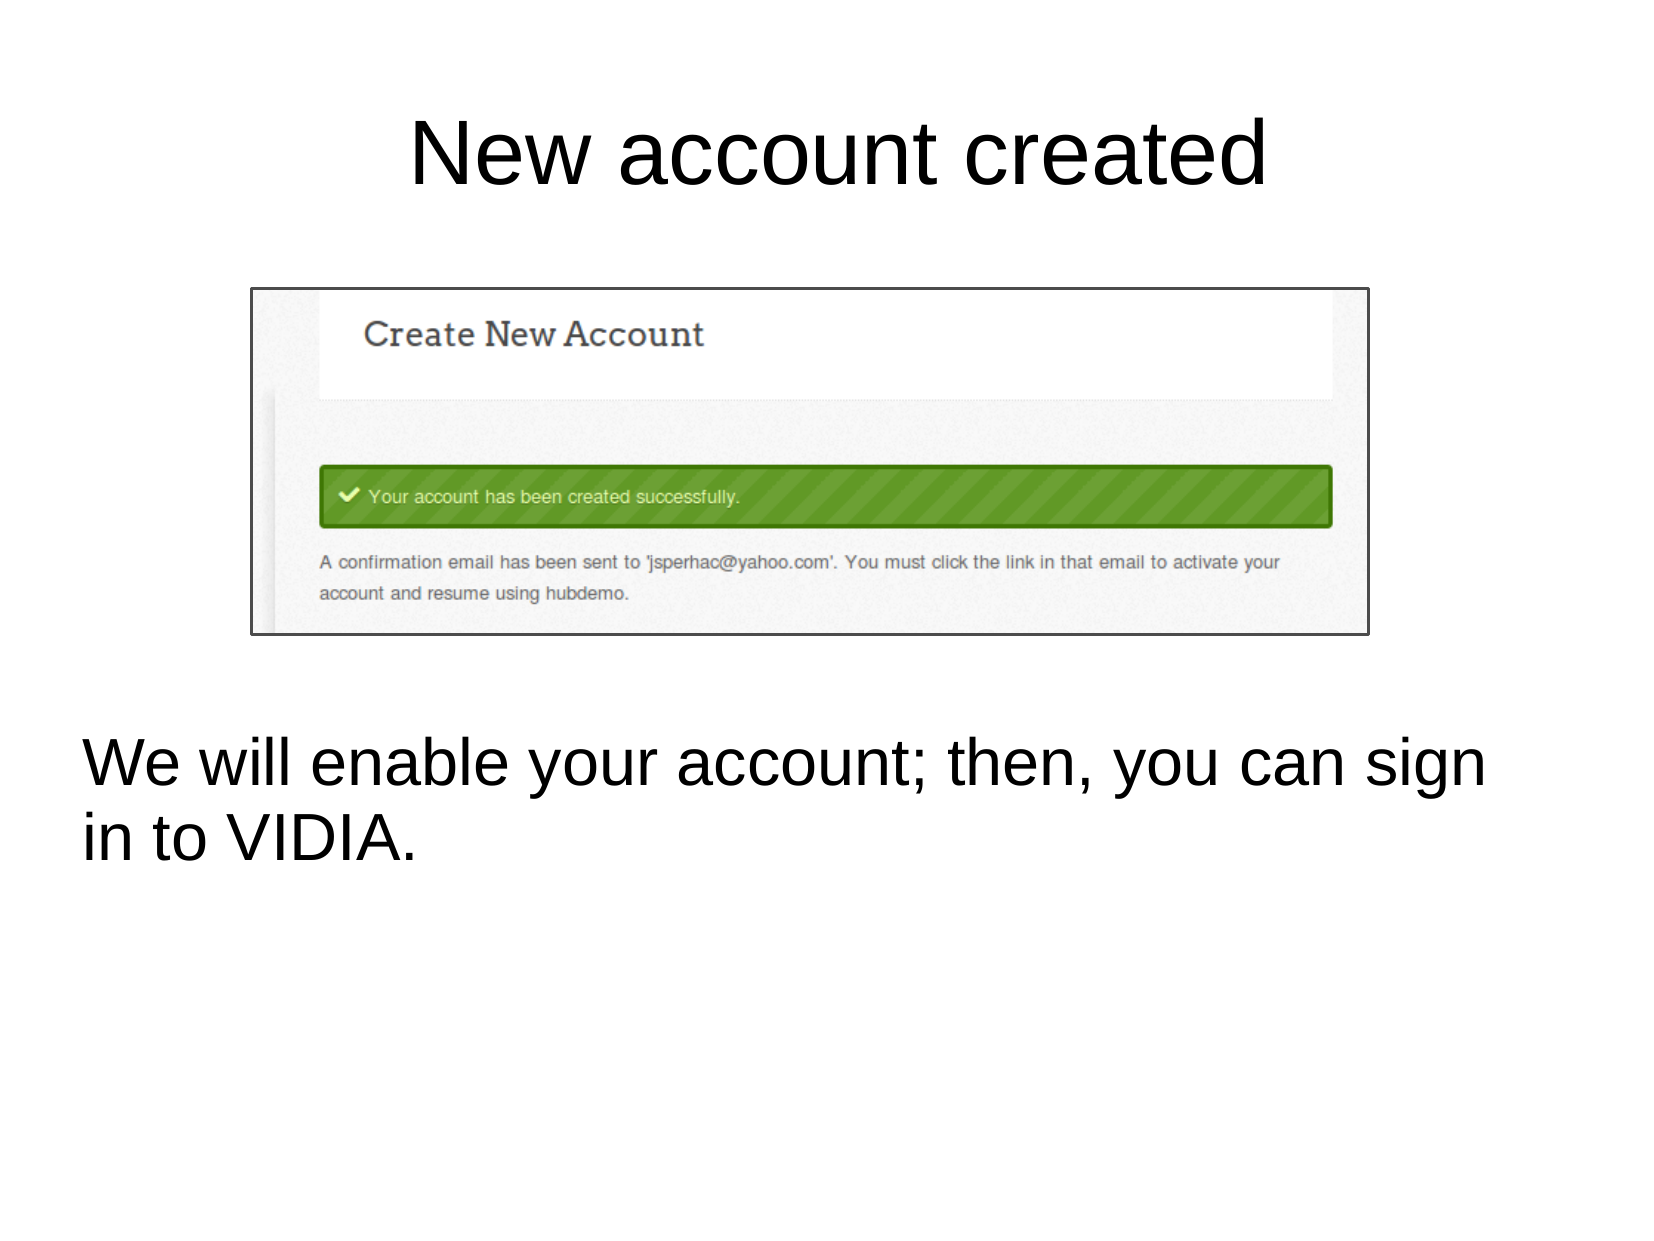

# New account created
We will enable your account; then, you can sign in to VIDIA.